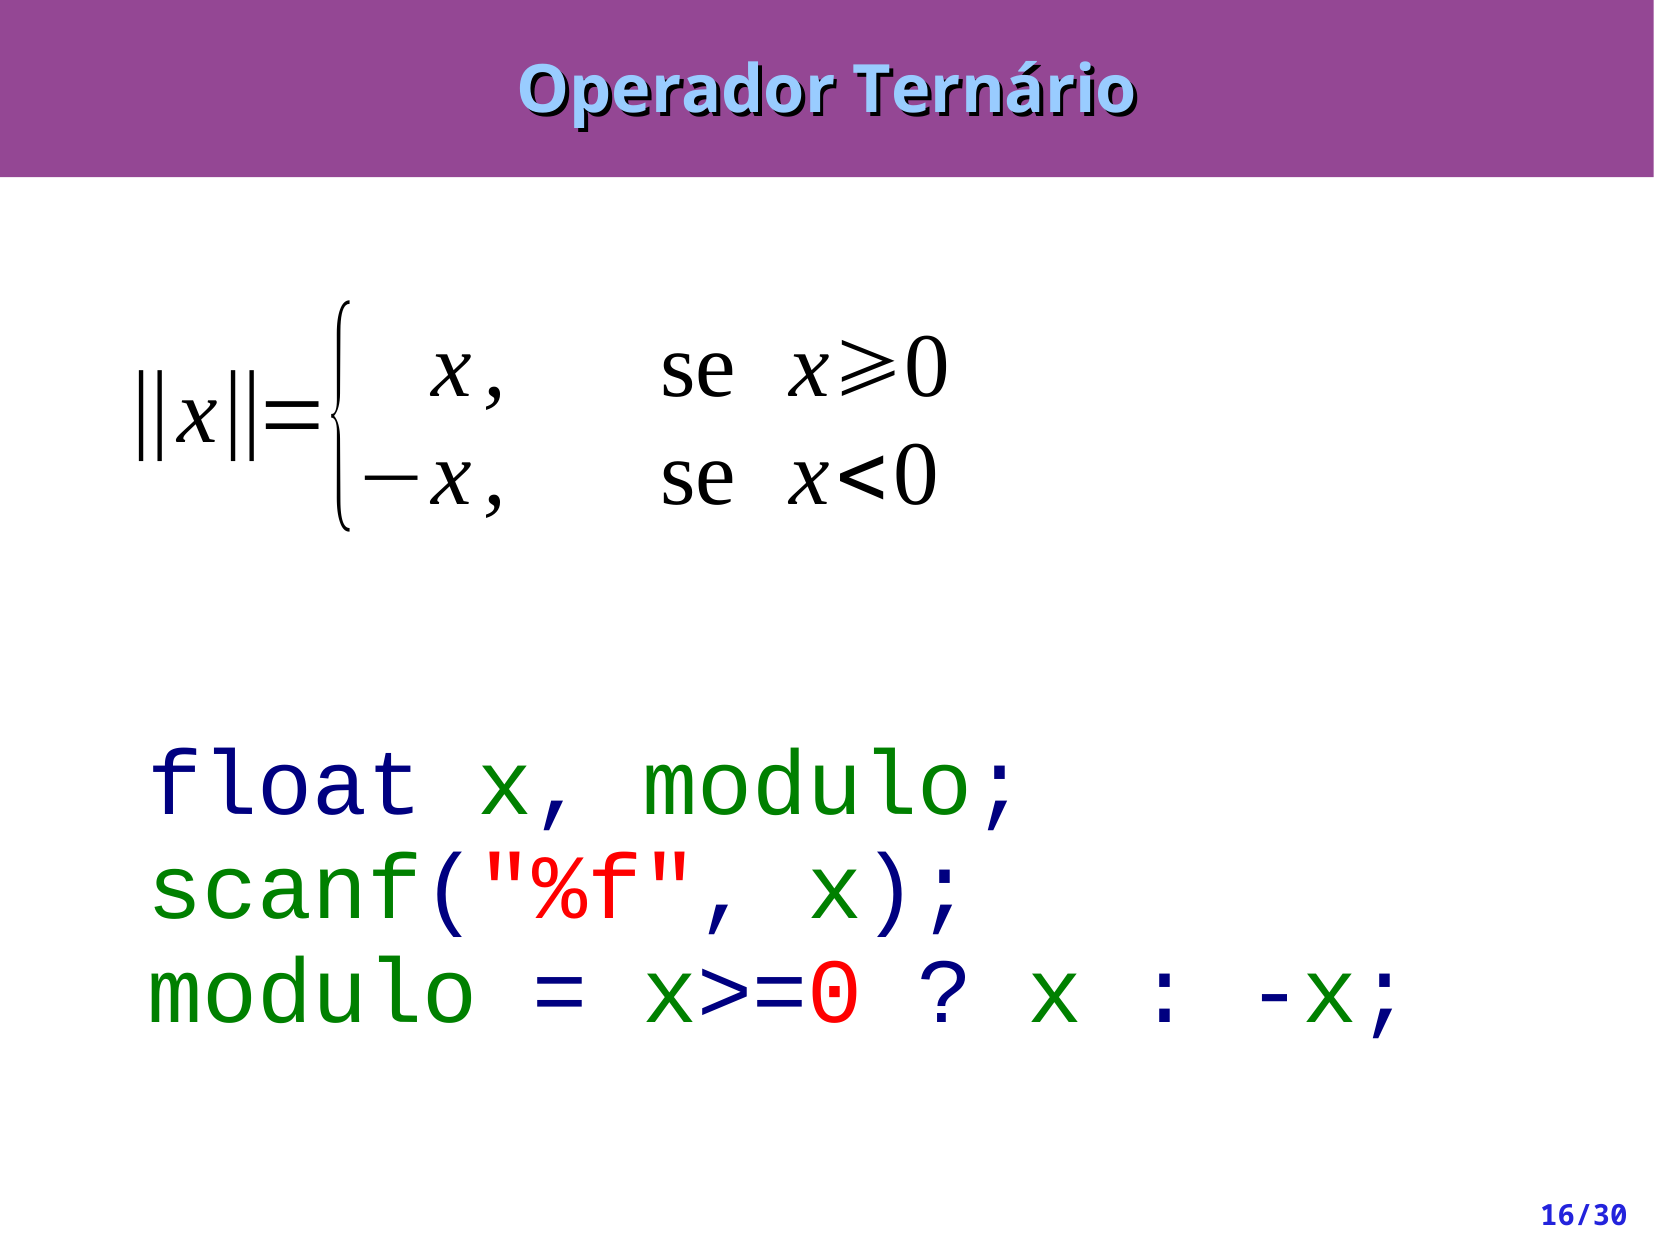

# Operador Ternário
float x, modulo;
scanf("%f", x);
modulo = x>=0 ? x : -x;
16